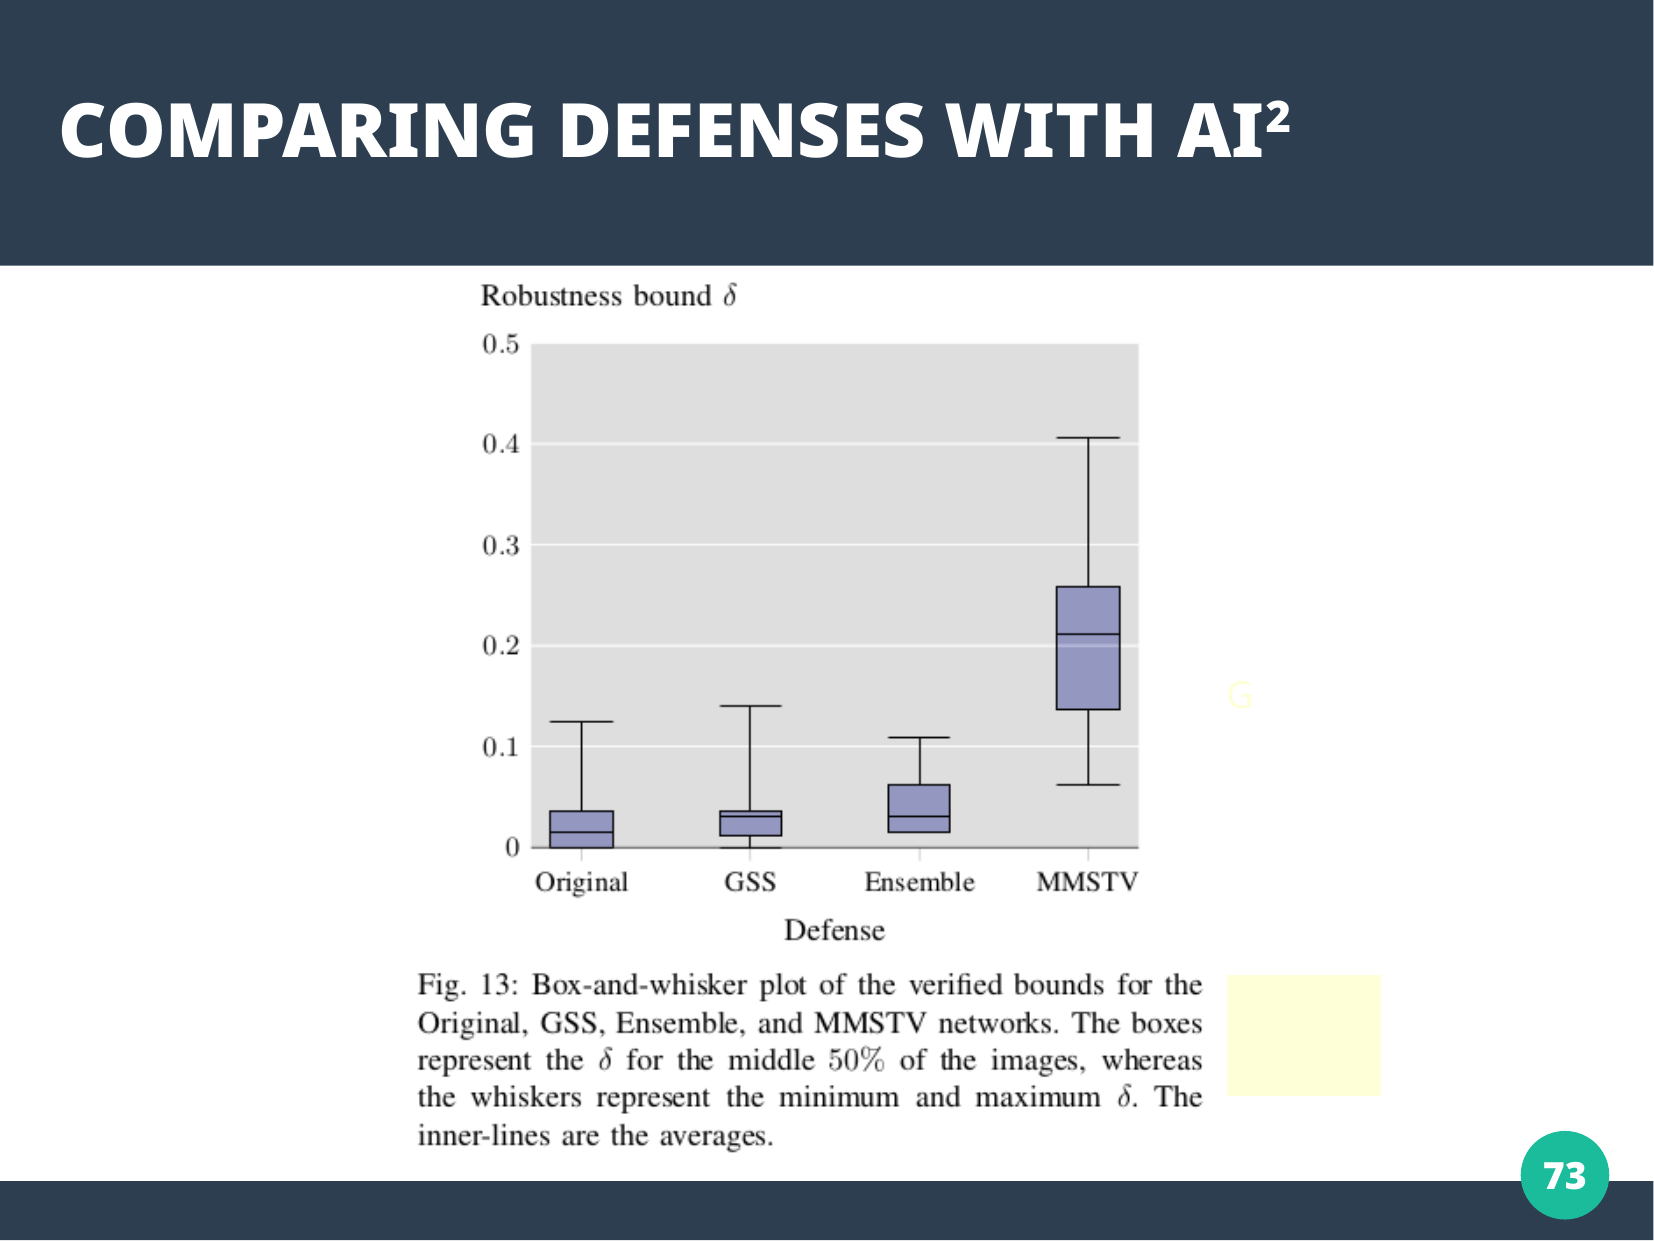

# COMPARING DEFENSES WITH AI2
DOG
73